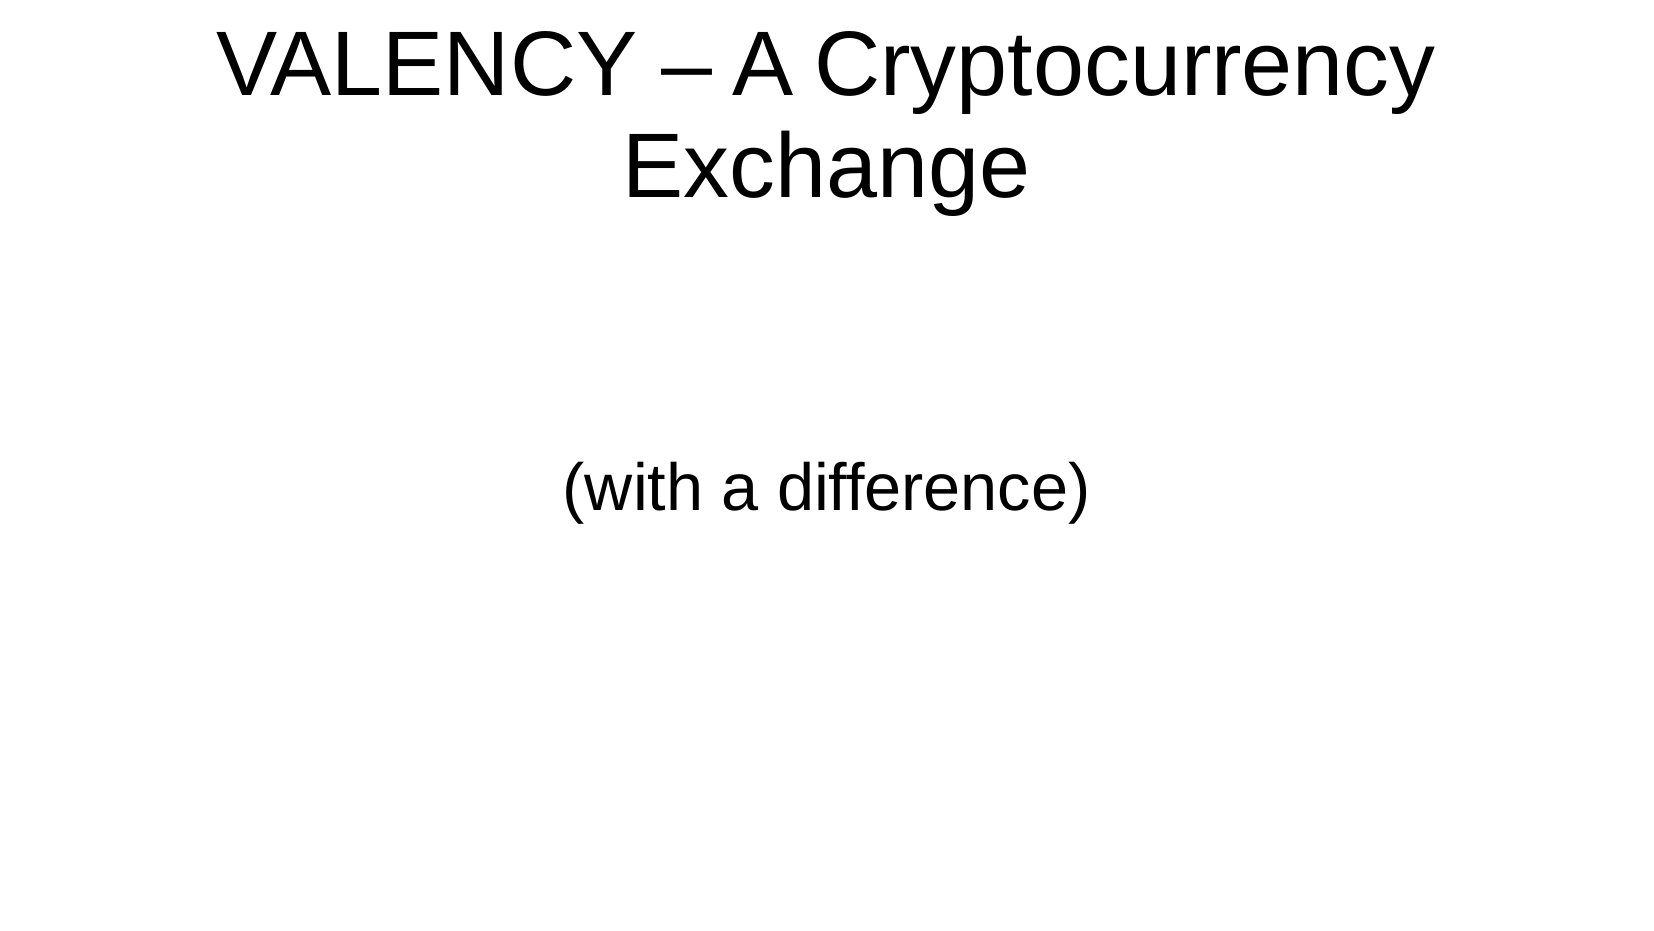

# VALENCY – A Cryptocurrency Exchange
(with a difference)